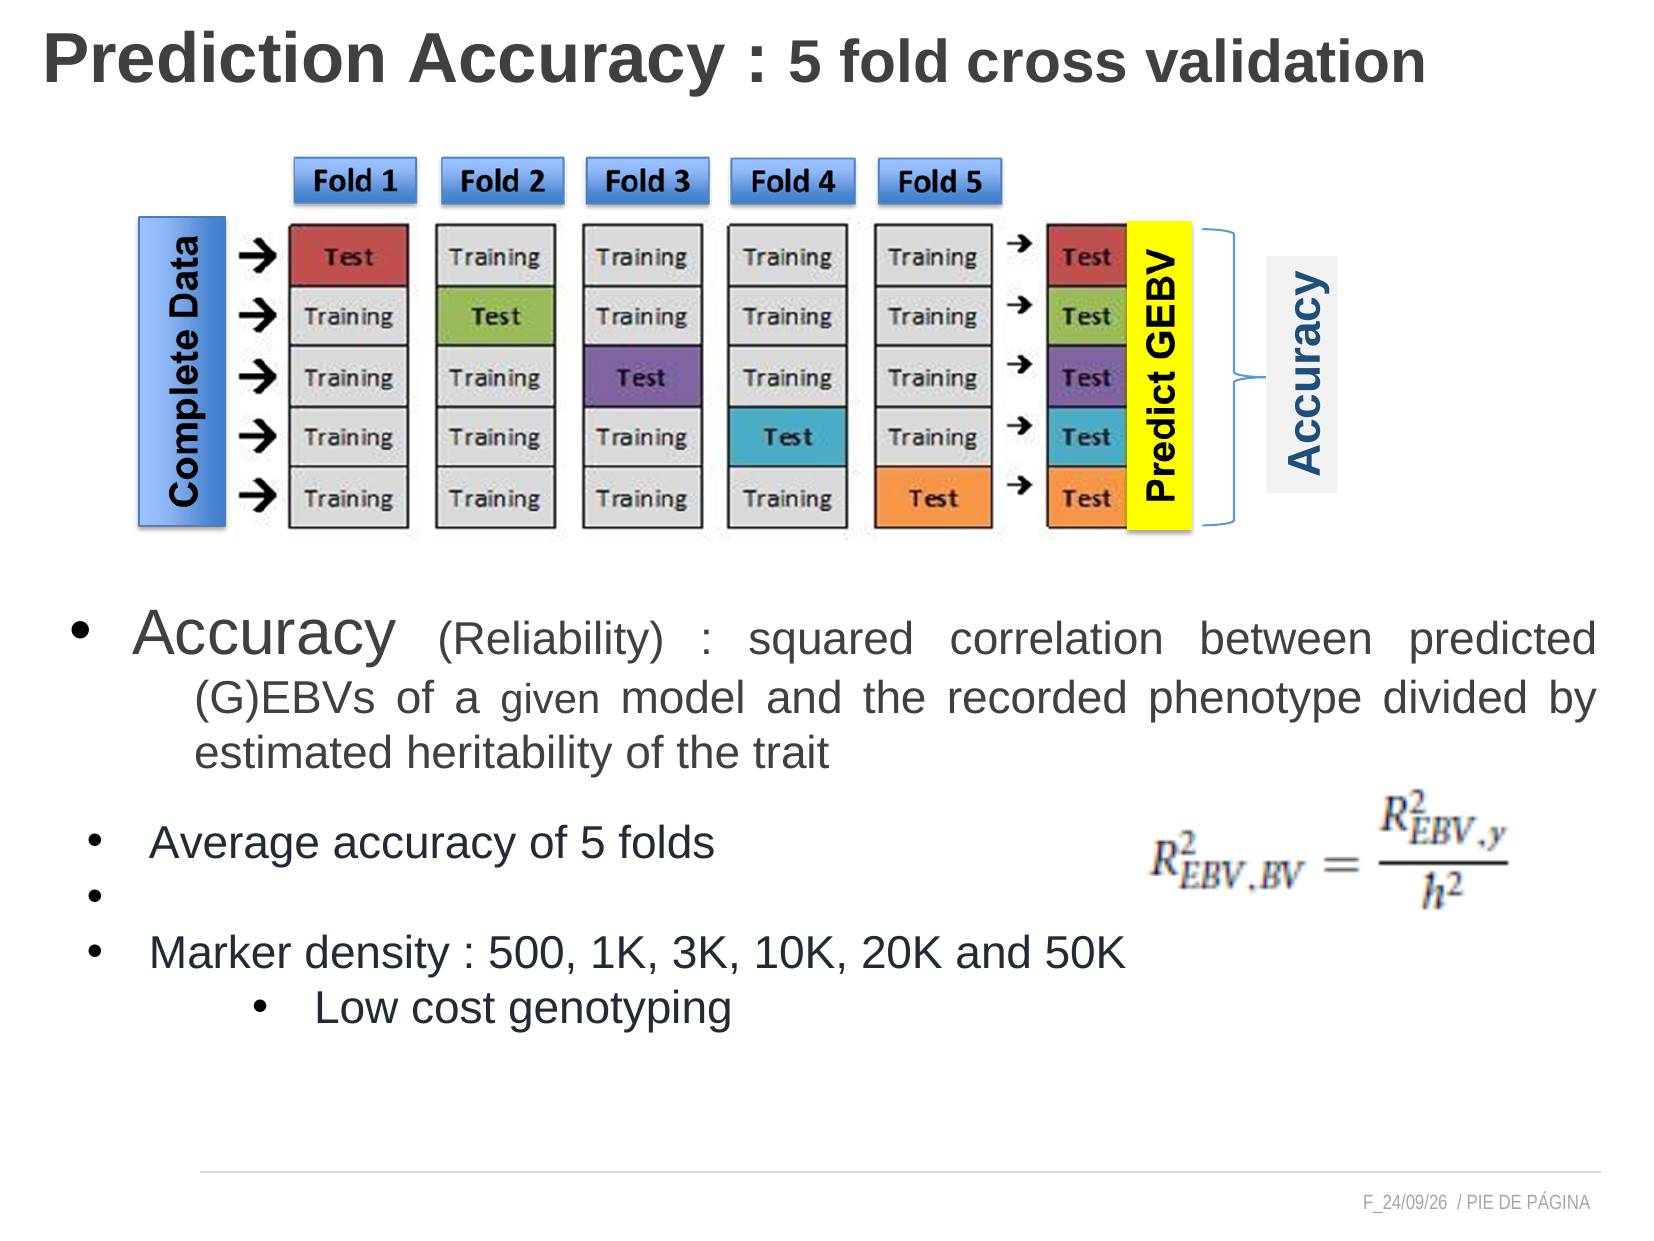

Prediction Accuracy : 5 fold cross validation
Accuracy
Accuracy (Reliability) : squared correlation between predicted (G)EBVs of a given model and the recorded phenotype divided by estimated heritability of the trait
Average accuracy of 5 folds
Marker density : 500, 1K, 3K, 10K, 20K and 50K
Low cost genotyping
F_ / PIE DE PÁGINA